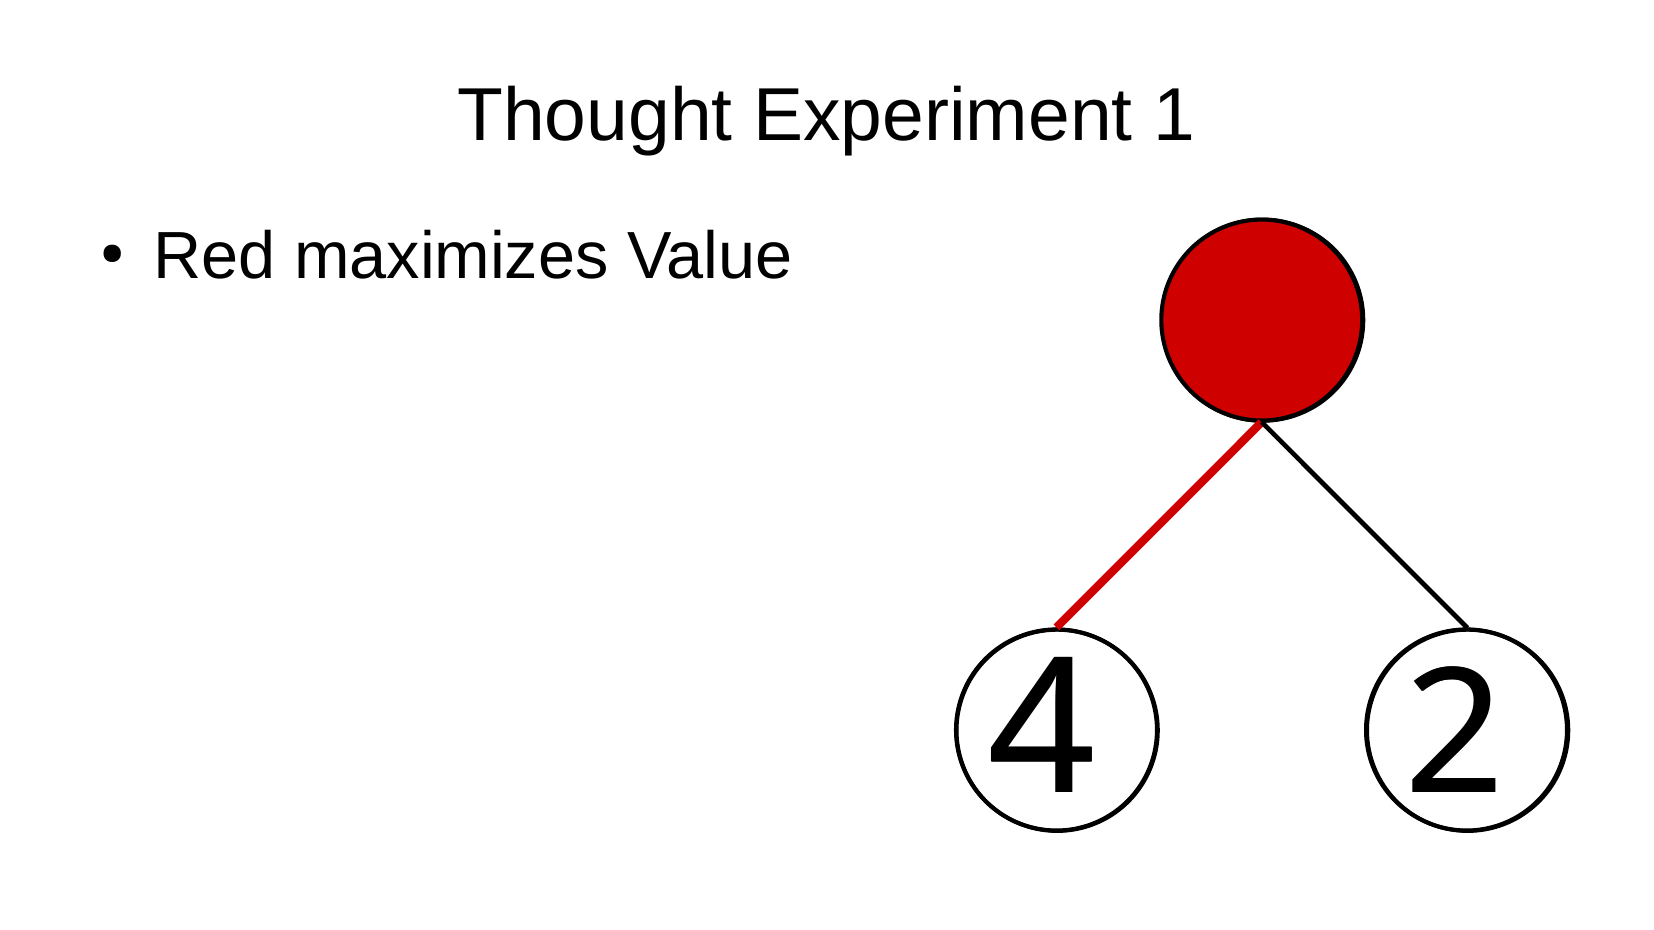

# Thought Experiment 1
Red maximizes Value